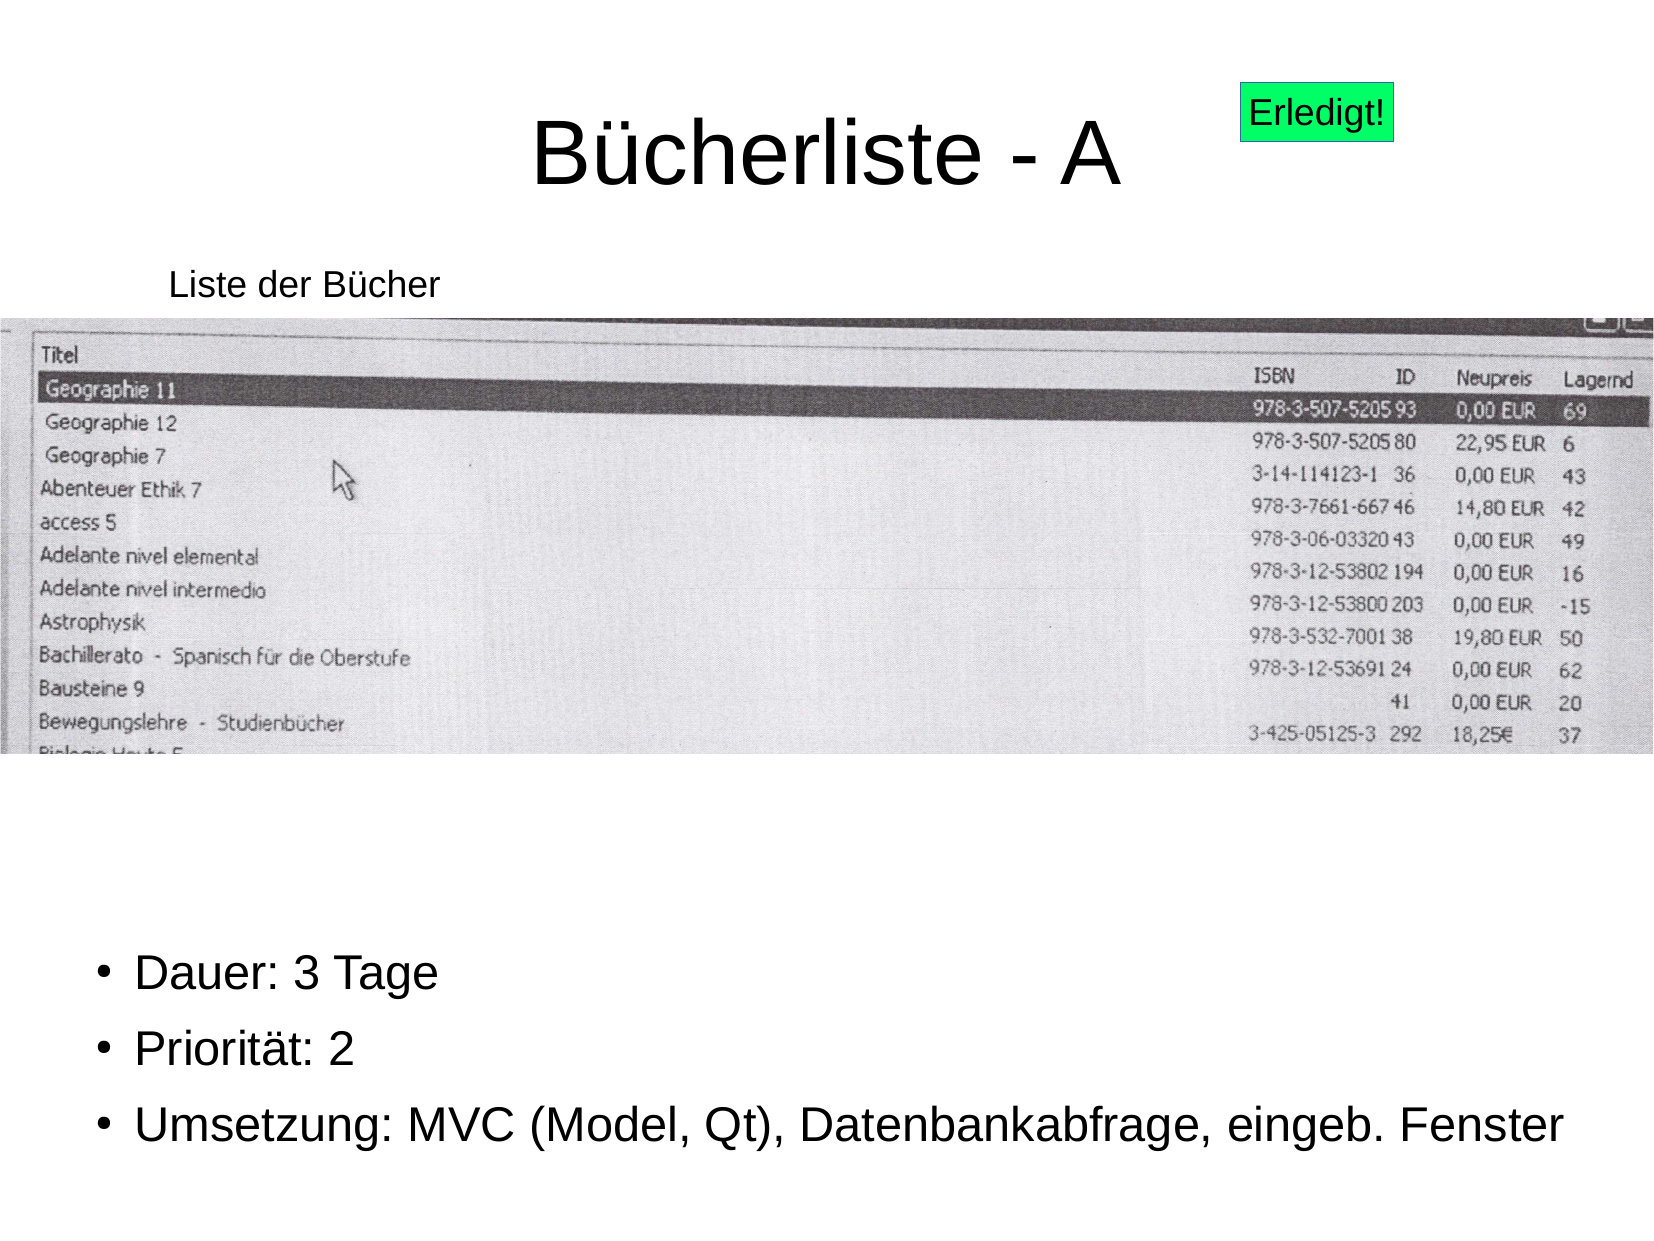

# Bücherliste - A
Erledigt!
Liste der Bücher
Dauer: 3 Tage
Priorität: 2
Umsetzung: MVC (Model, Qt), Datenbankabfrage, eingeb. Fenster